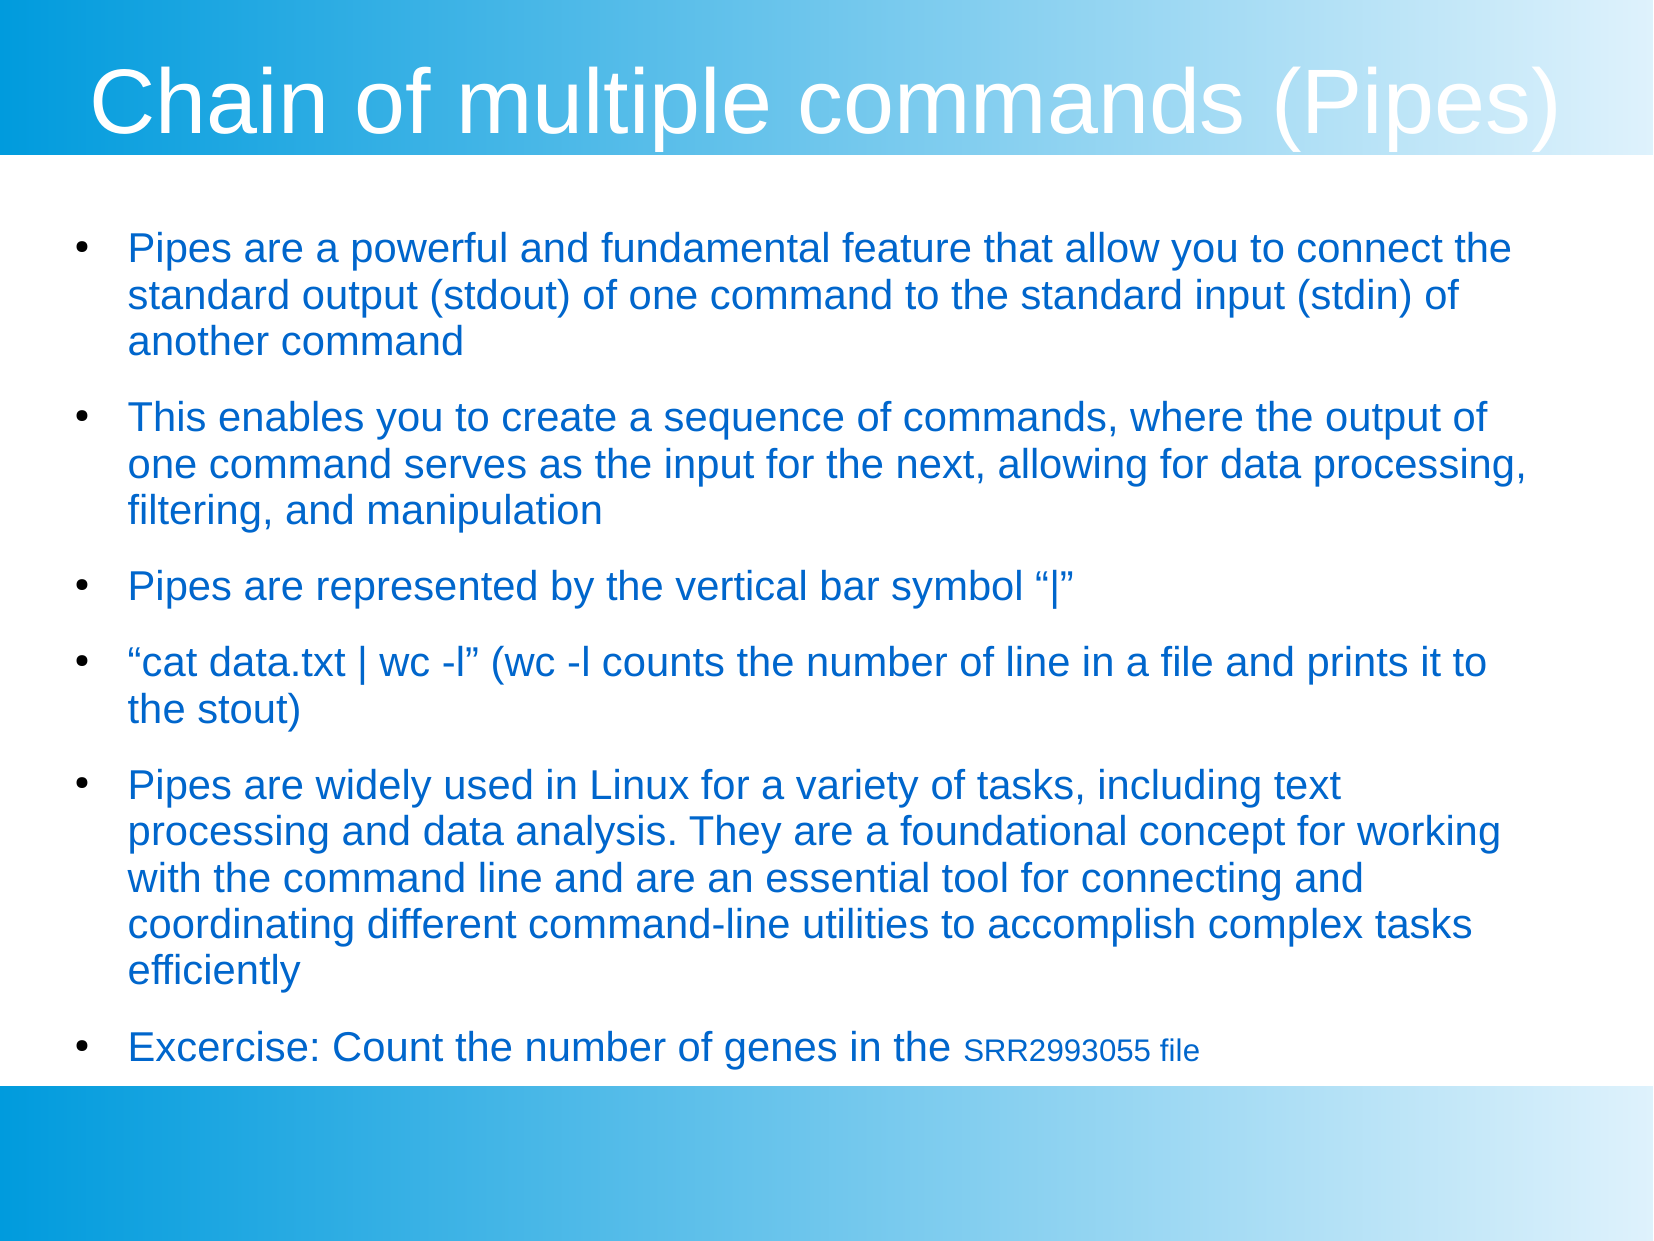

# Chain of multiple commands (Pipes)
Pipes are a powerful and fundamental feature that allow you to connect the standard output (stdout) of one command to the standard input (stdin) of another command
This enables you to create a sequence of commands, where the output of one command serves as the input for the next, allowing for data processing, filtering, and manipulation
Pipes are represented by the vertical bar symbol “|”
“cat data.txt | wc -l” (wc -l counts the number of line in a file and prints it to the stout)
Pipes are widely used in Linux for a variety of tasks, including text processing and data analysis. They are a foundational concept for working with the command line and are an essential tool for connecting and coordinating different command-line utilities to accomplish complex tasks efficiently
Excercise: Count the number of genes in the SRR2993055 file